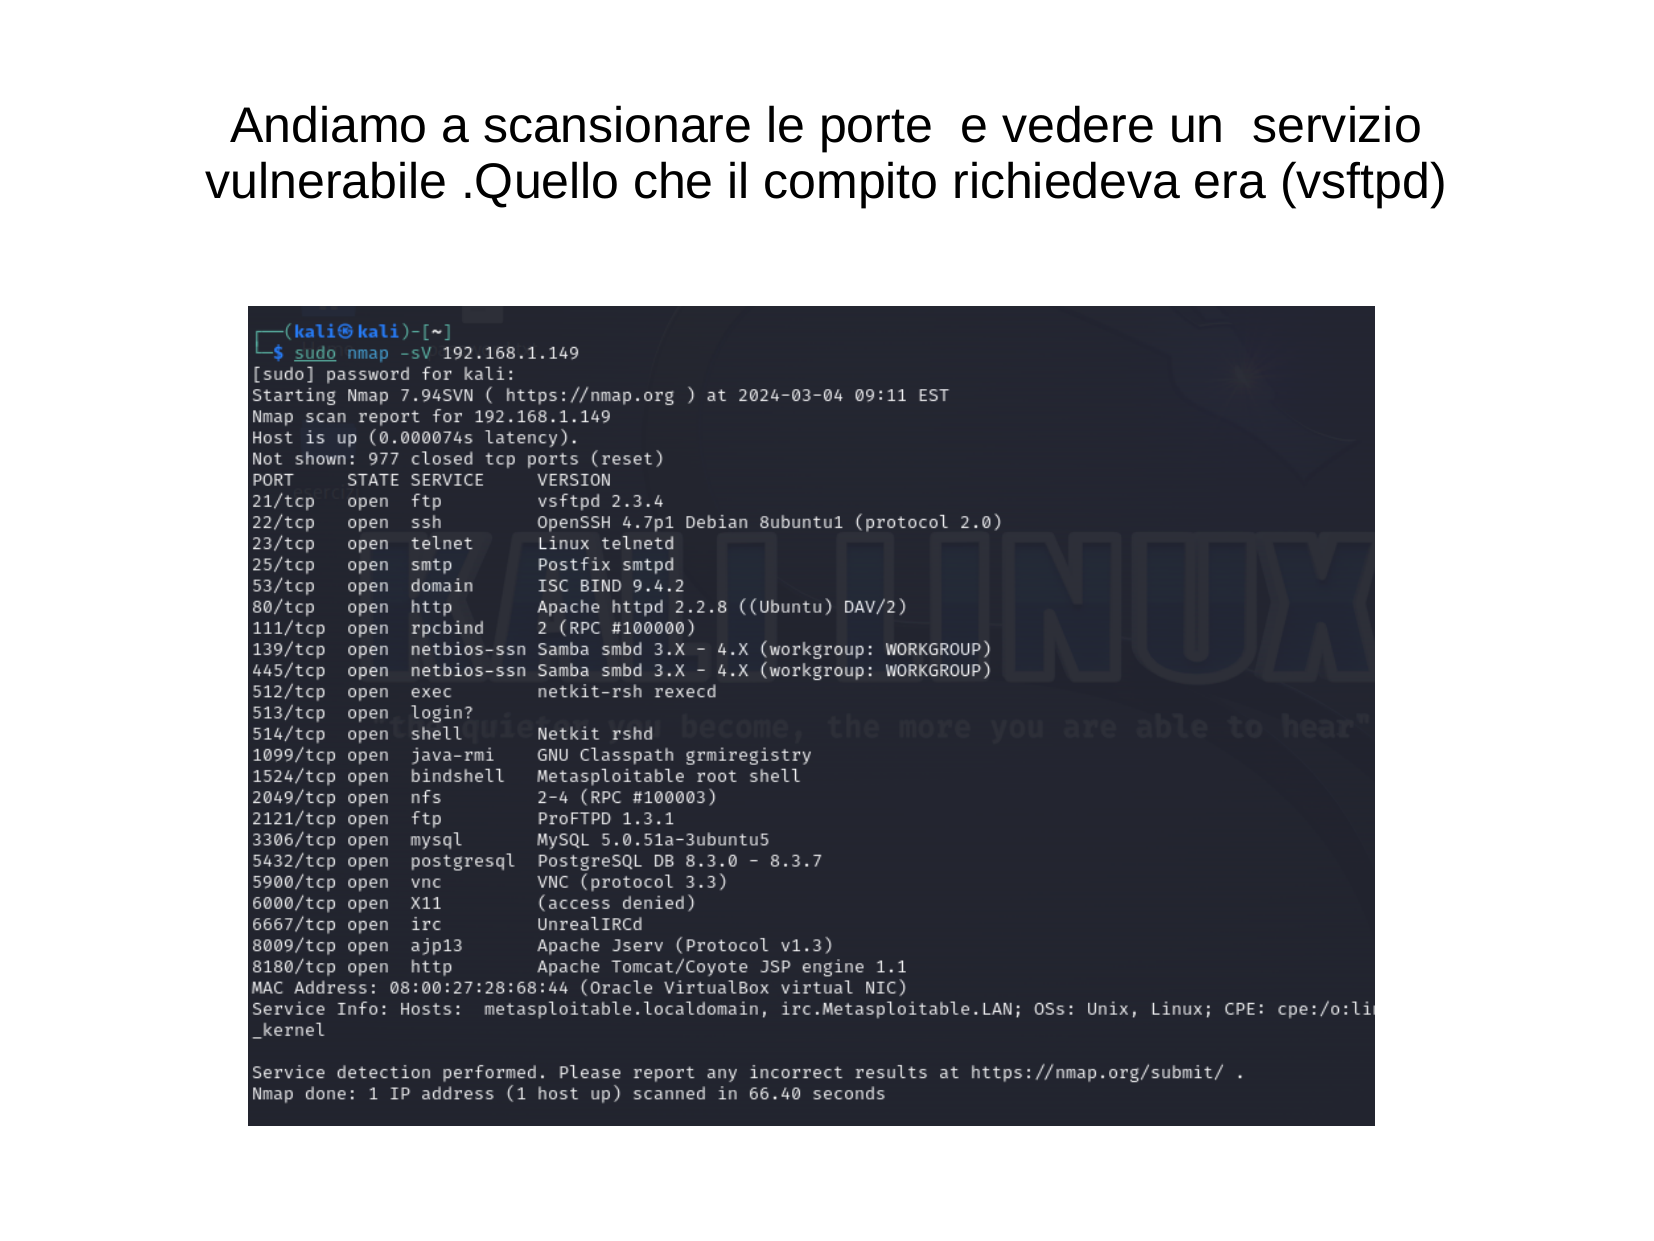

# Andiamo a scansionare le porte e vedere un servizio vulnerabile .Quello che il compito richiedeva era (vsftpd)